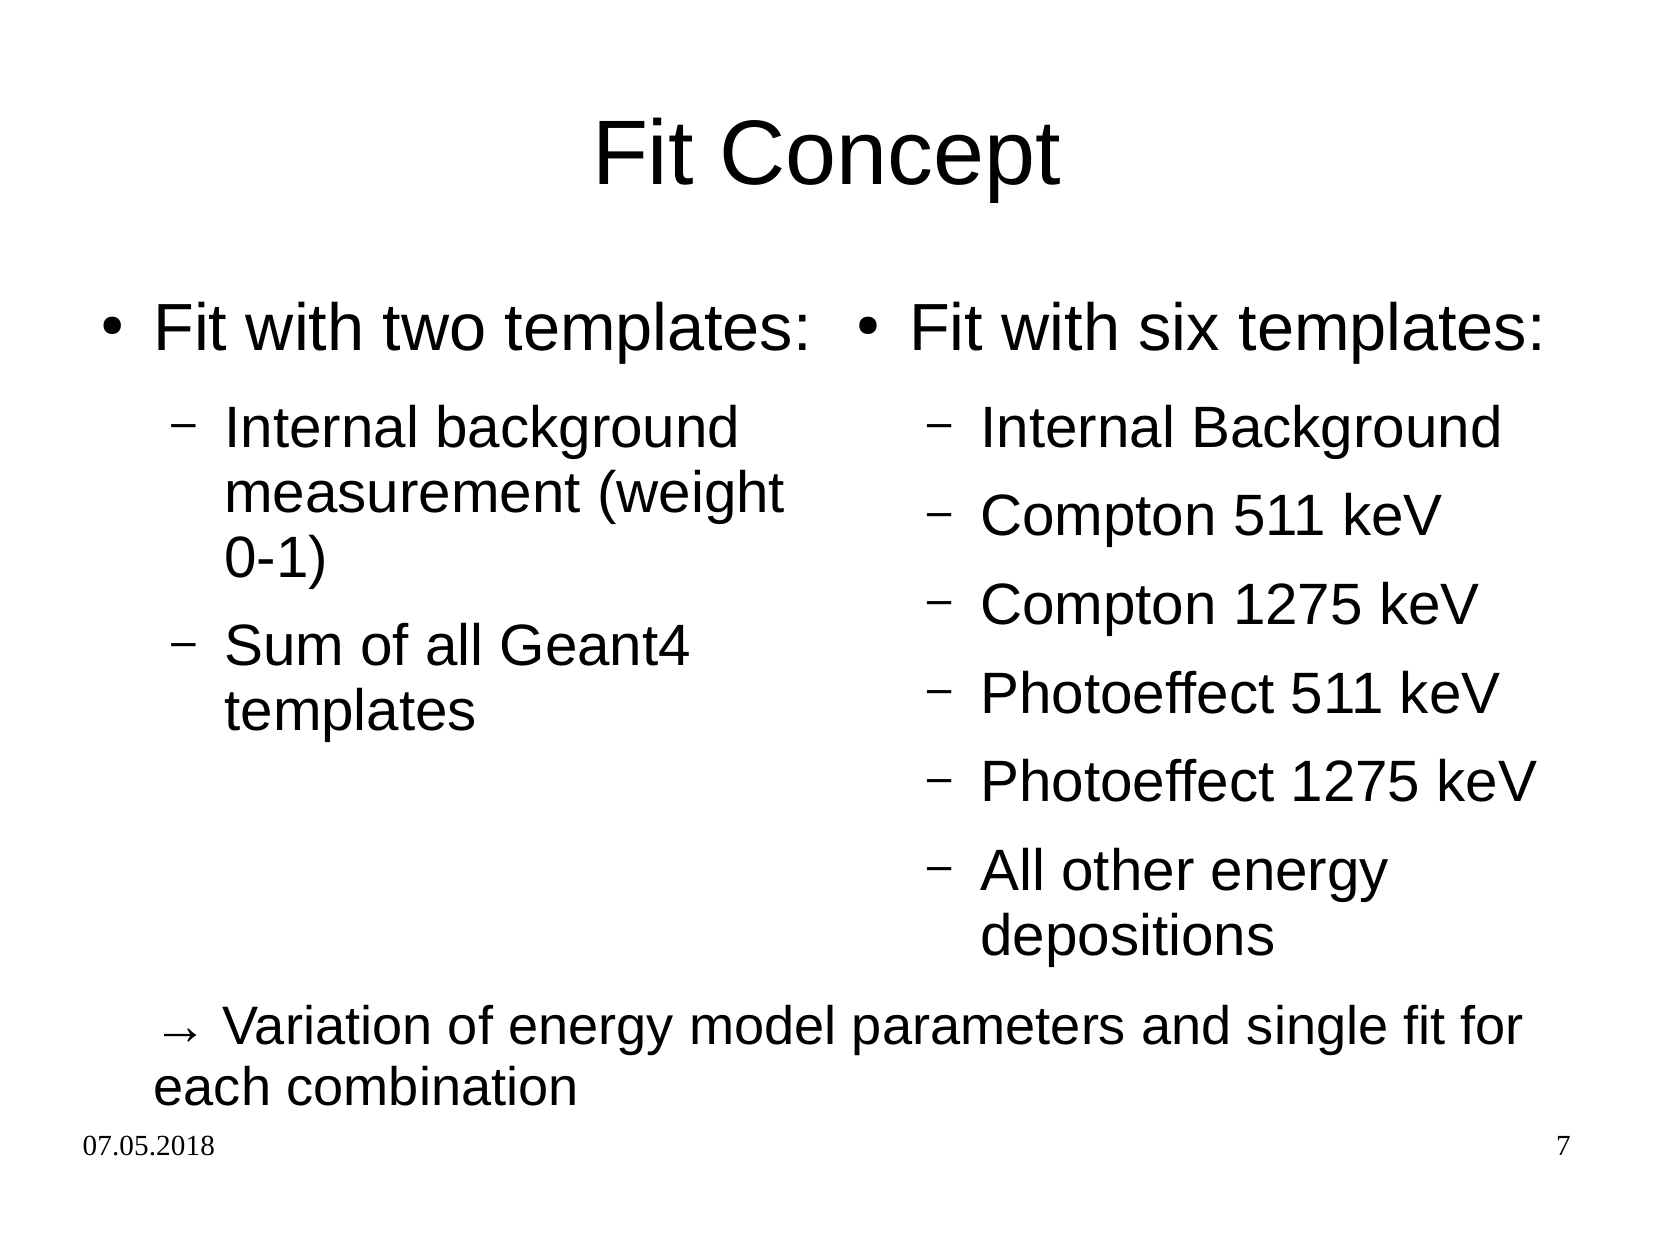

# Fit Concept
Fit with two templates:
Internal background measurement (weight 0-1)
Sum of all Geant4 templates
Fit with six templates:
Internal Background
Compton 511 keV
Compton 1275 keV
Photoeffect 511 keV
Photoeffect 1275 keV
All other energy depositions
→ Variation of energy model parameters and single fit for each combination
07.05.2018
7